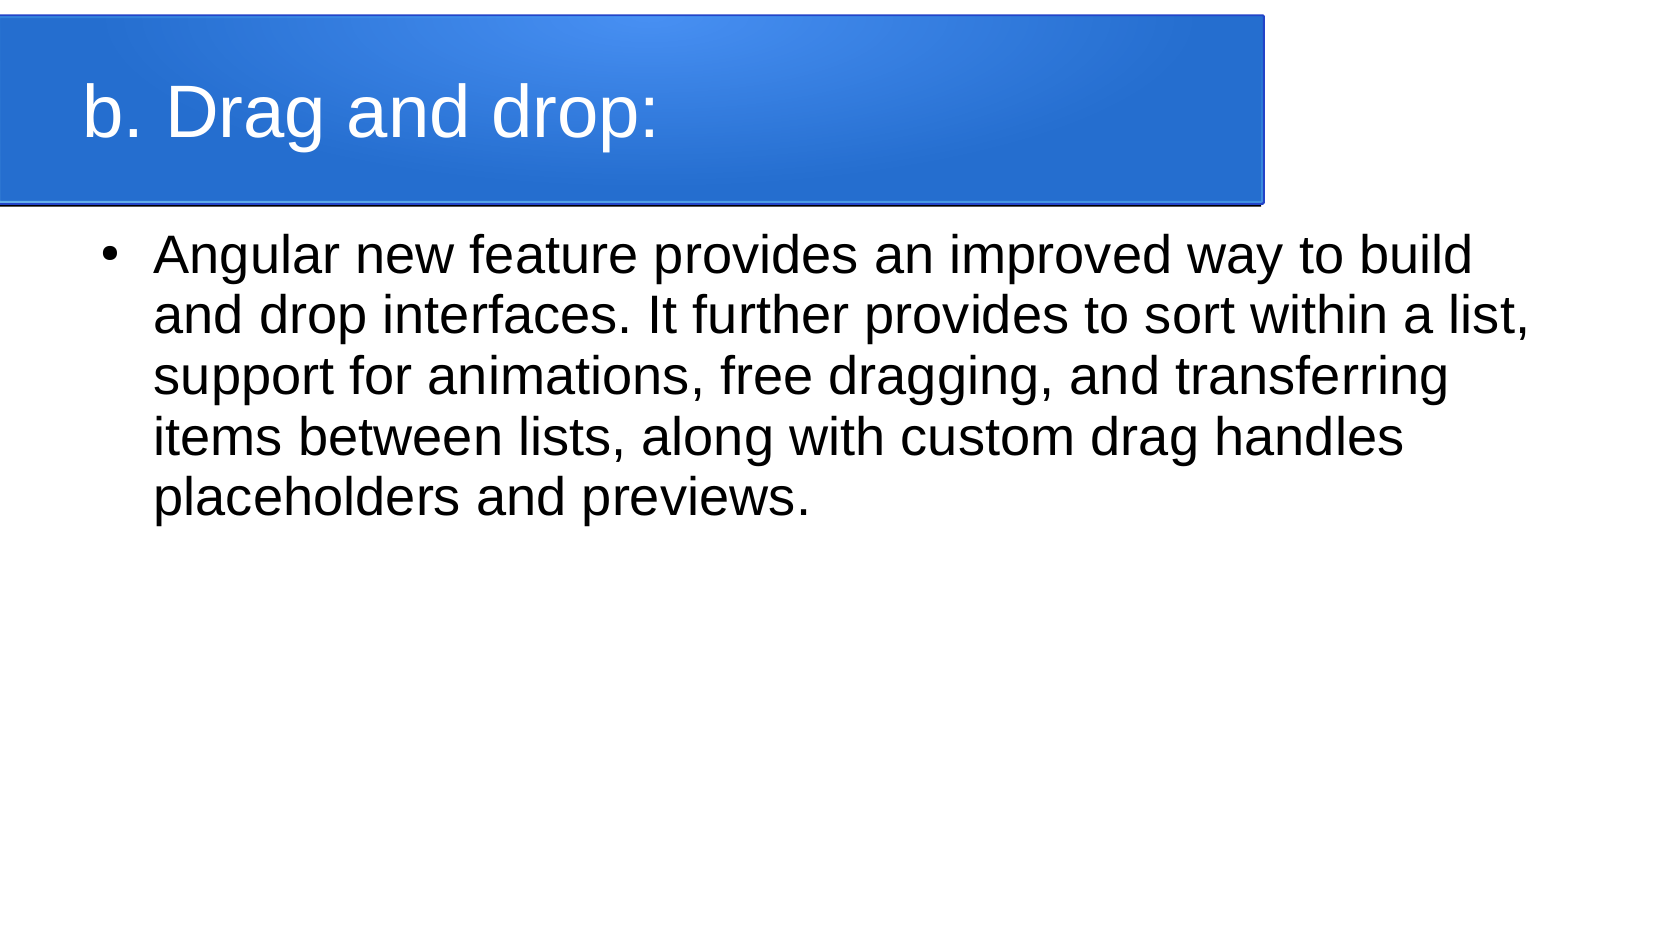

# b. Drag and drop:
Angular new feature provides an improved way to build and drop interfaces. It further provides to sort within a list, support for animations, free dragging, and transferring items between lists, along with custom drag handles placeholders and previews.